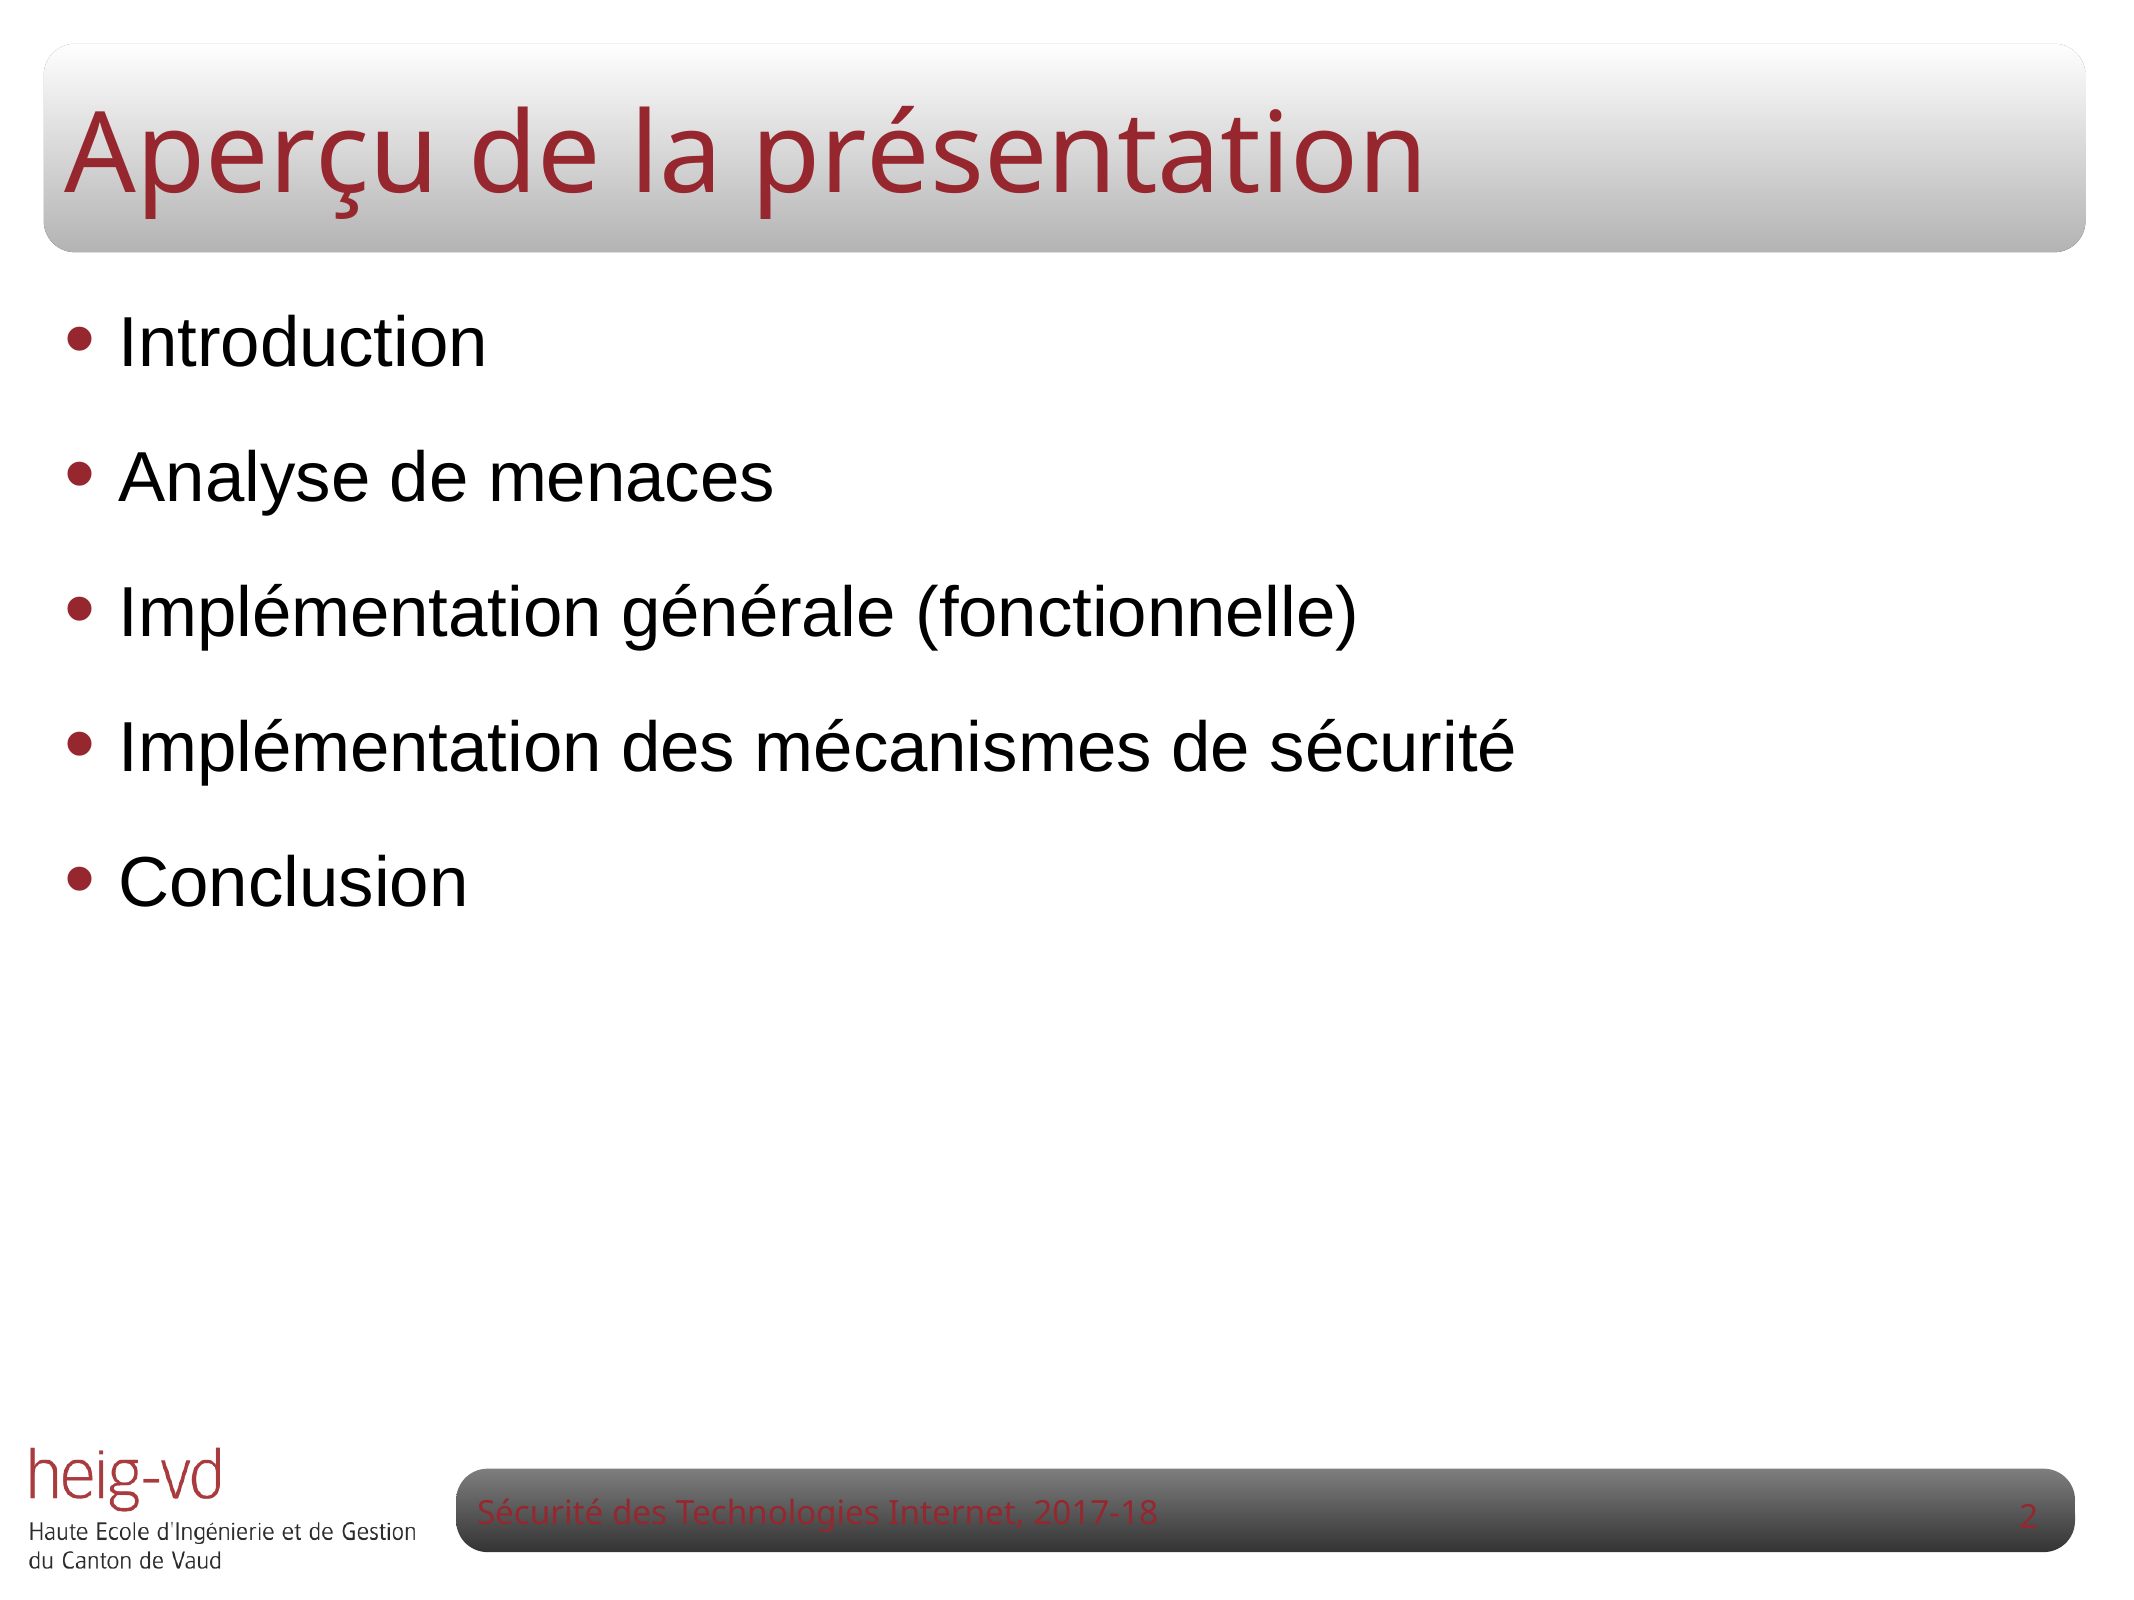

# Aperçu de la présentation
Introduction
Analyse de menaces
Implémentation générale (fonctionnelle)
Implémentation des mécanismes de sécurité
Conclusion